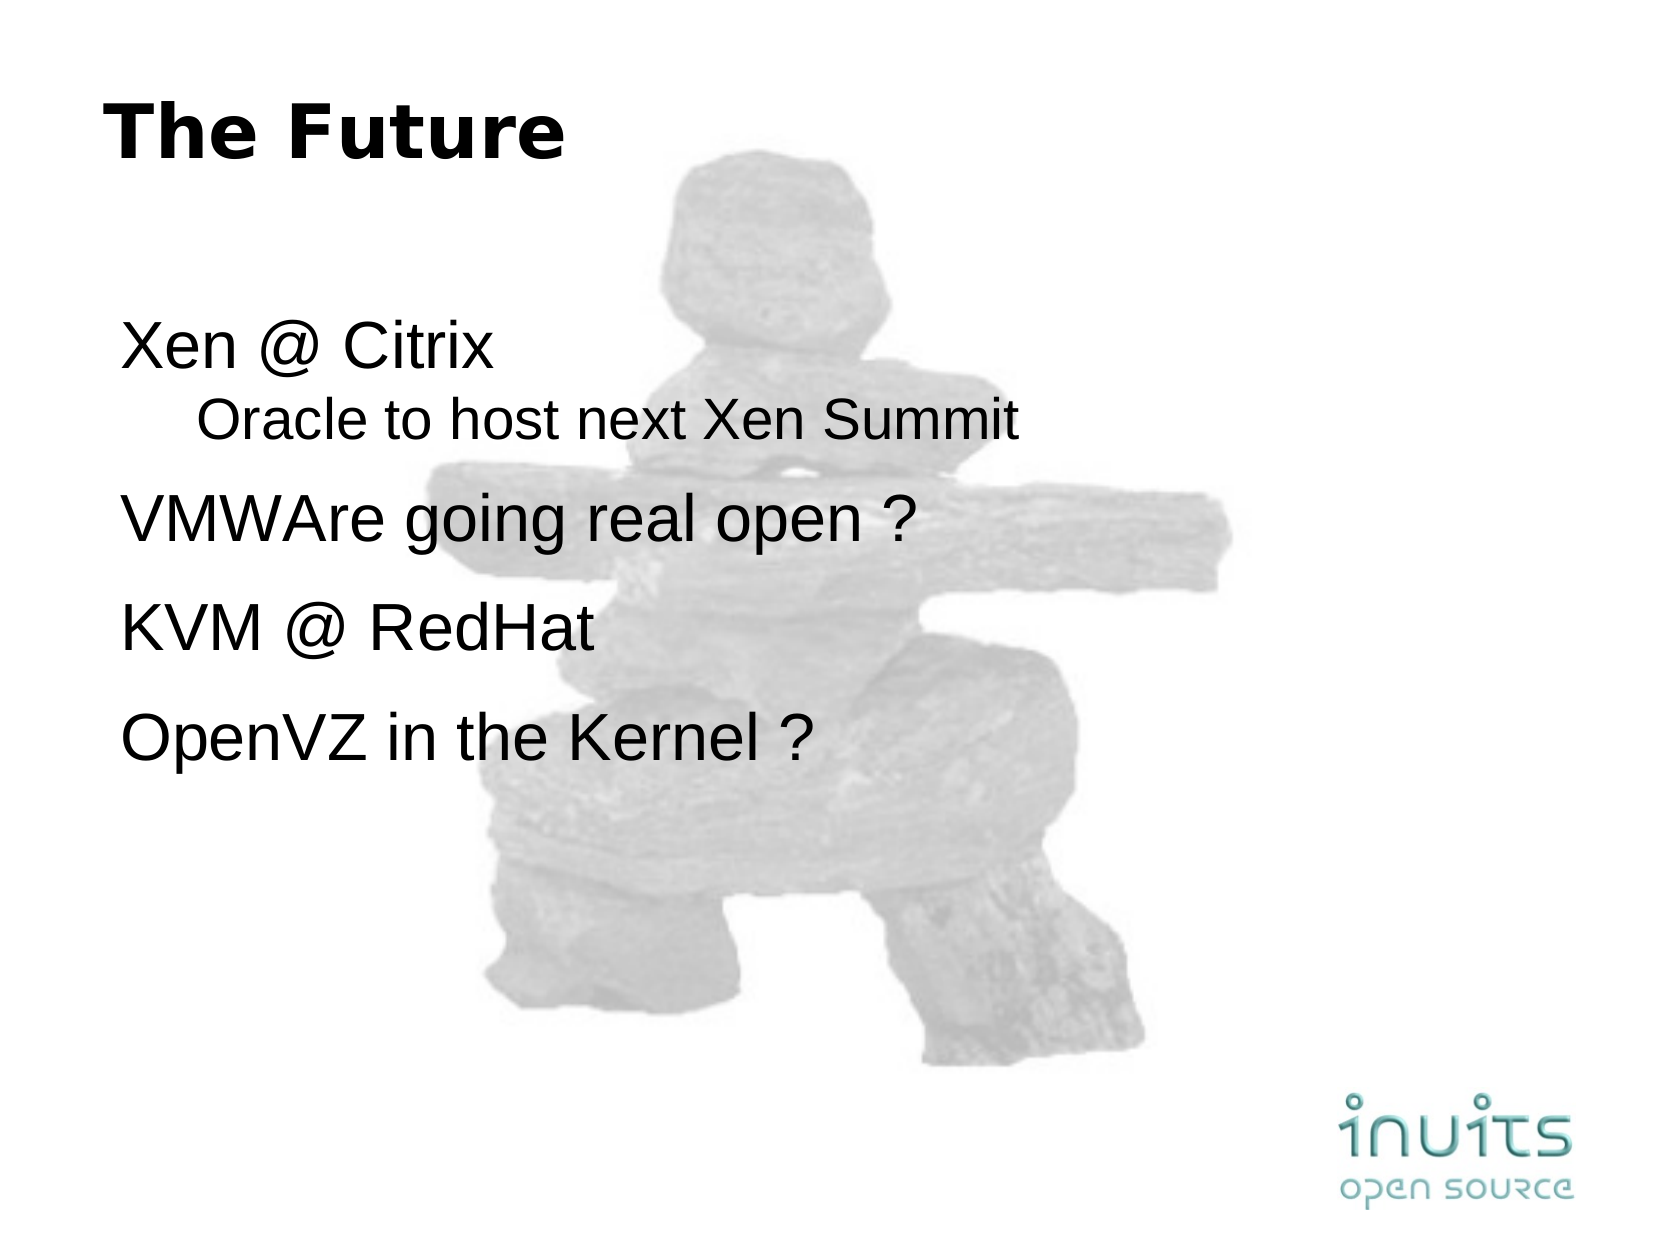

The Future
# Xen @ Citrix
Oracle to host next Xen Summit
VMWAre going real open ?
KVM @ RedHat
OpenVZ in the Kernel ?